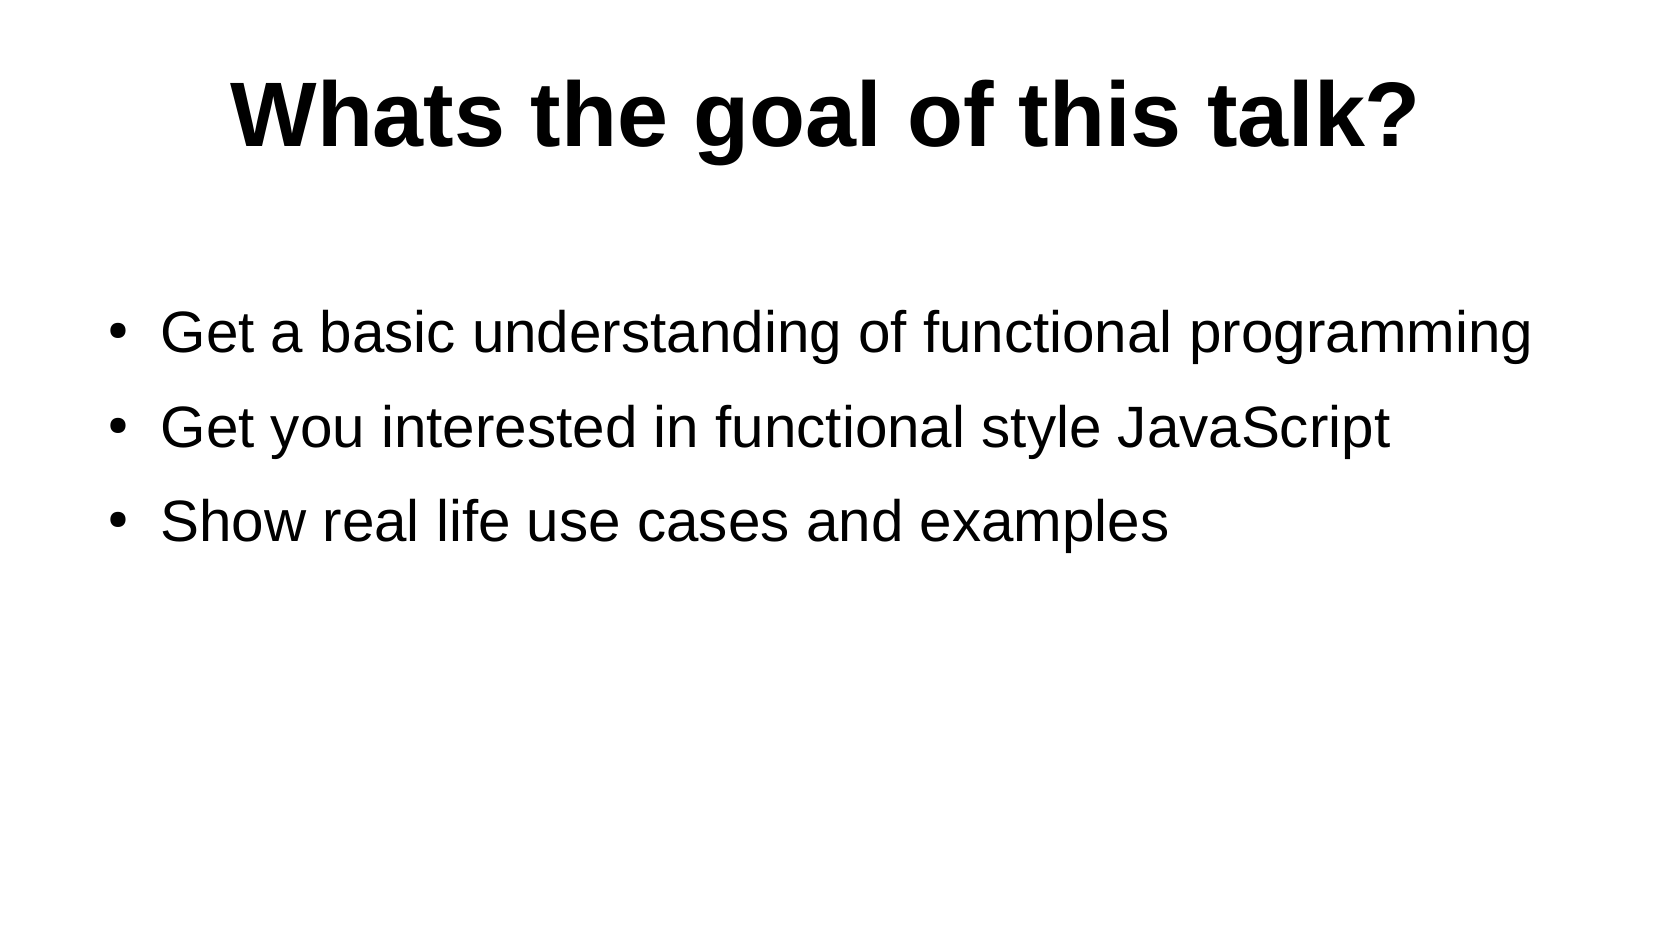

# Whats the goal of this talk?
Get a basic understanding of functional programming
Get you interested in functional style JavaScript
Show real life use cases and examples